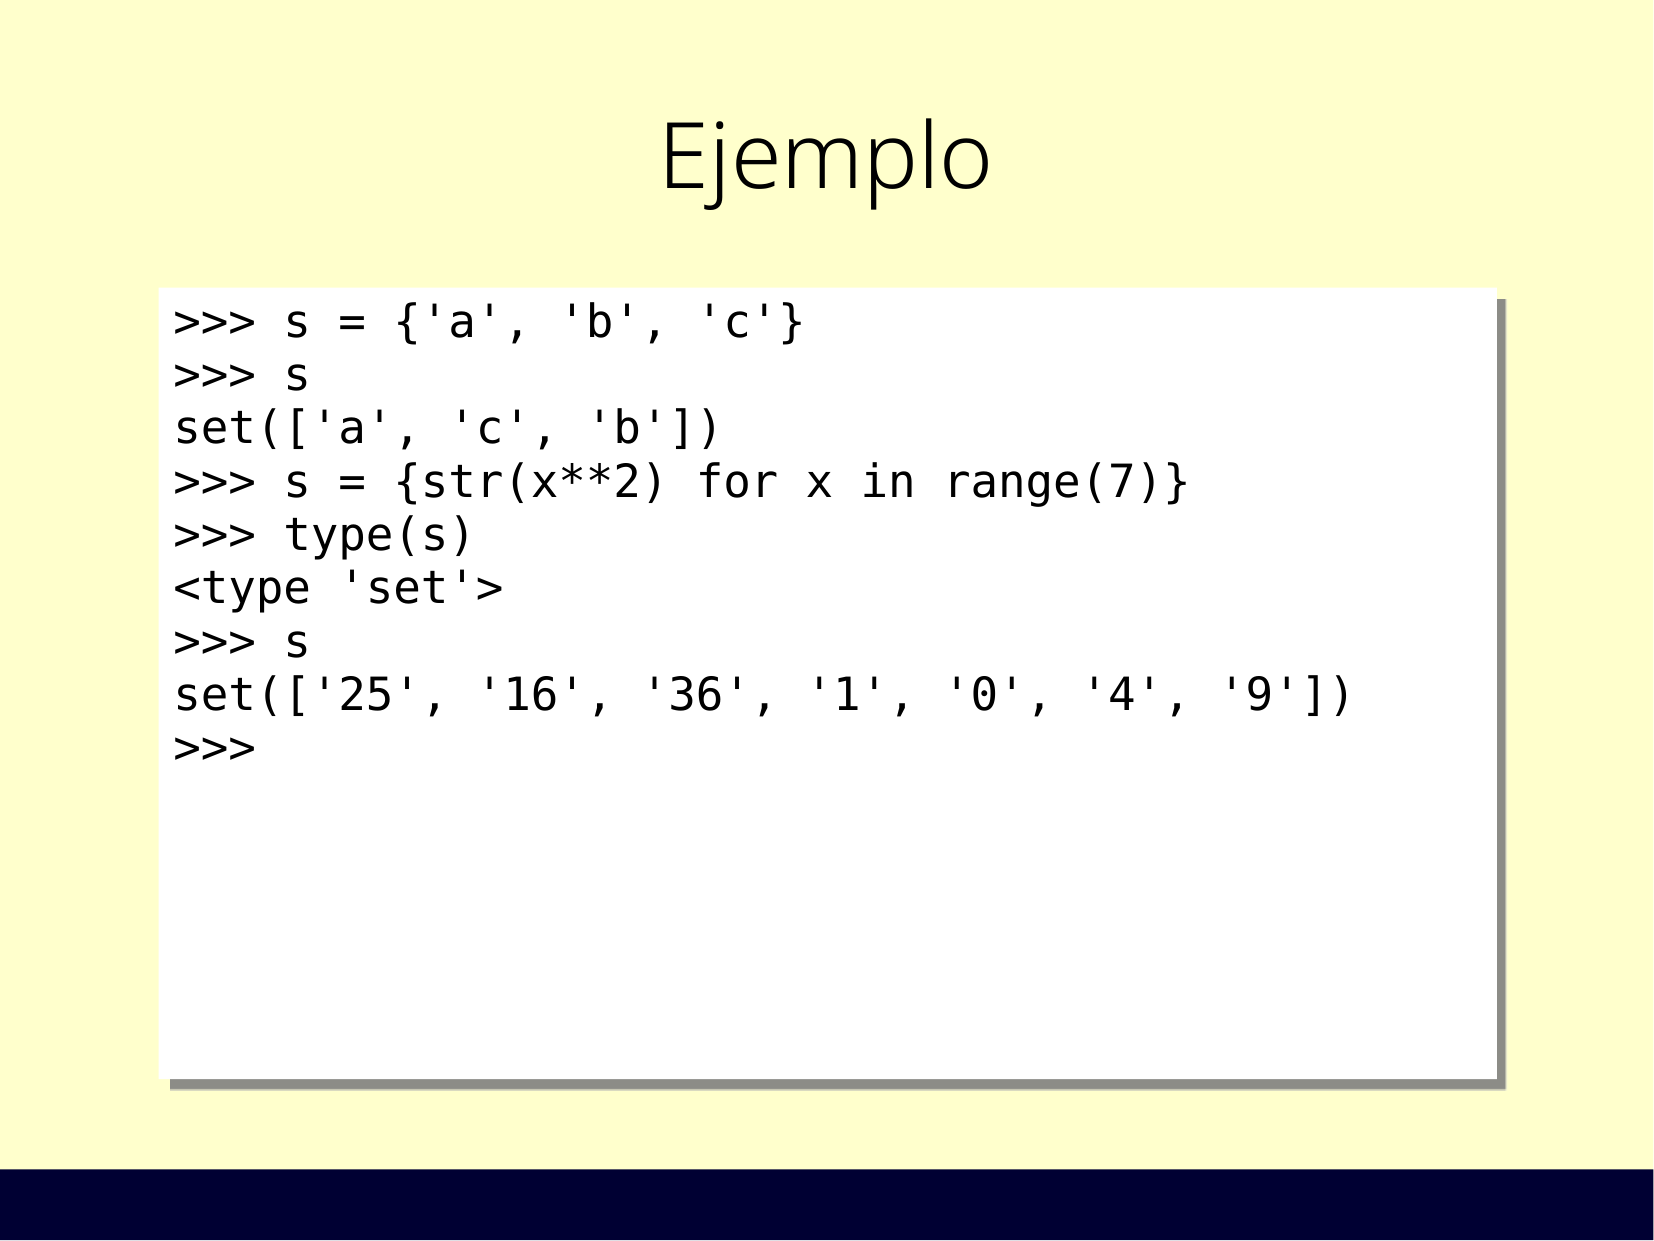

# Ejemplo
>>> s = {'a', 'b', 'c'}
>>> s
set(['a', 'c', 'b'])
>>> s = {str(x**2) for x in range(7)}
>>> type(s)
<type 'set'>
>>> s
set(['25', '16', '36', '1', '0', '4', '9'])
>>>